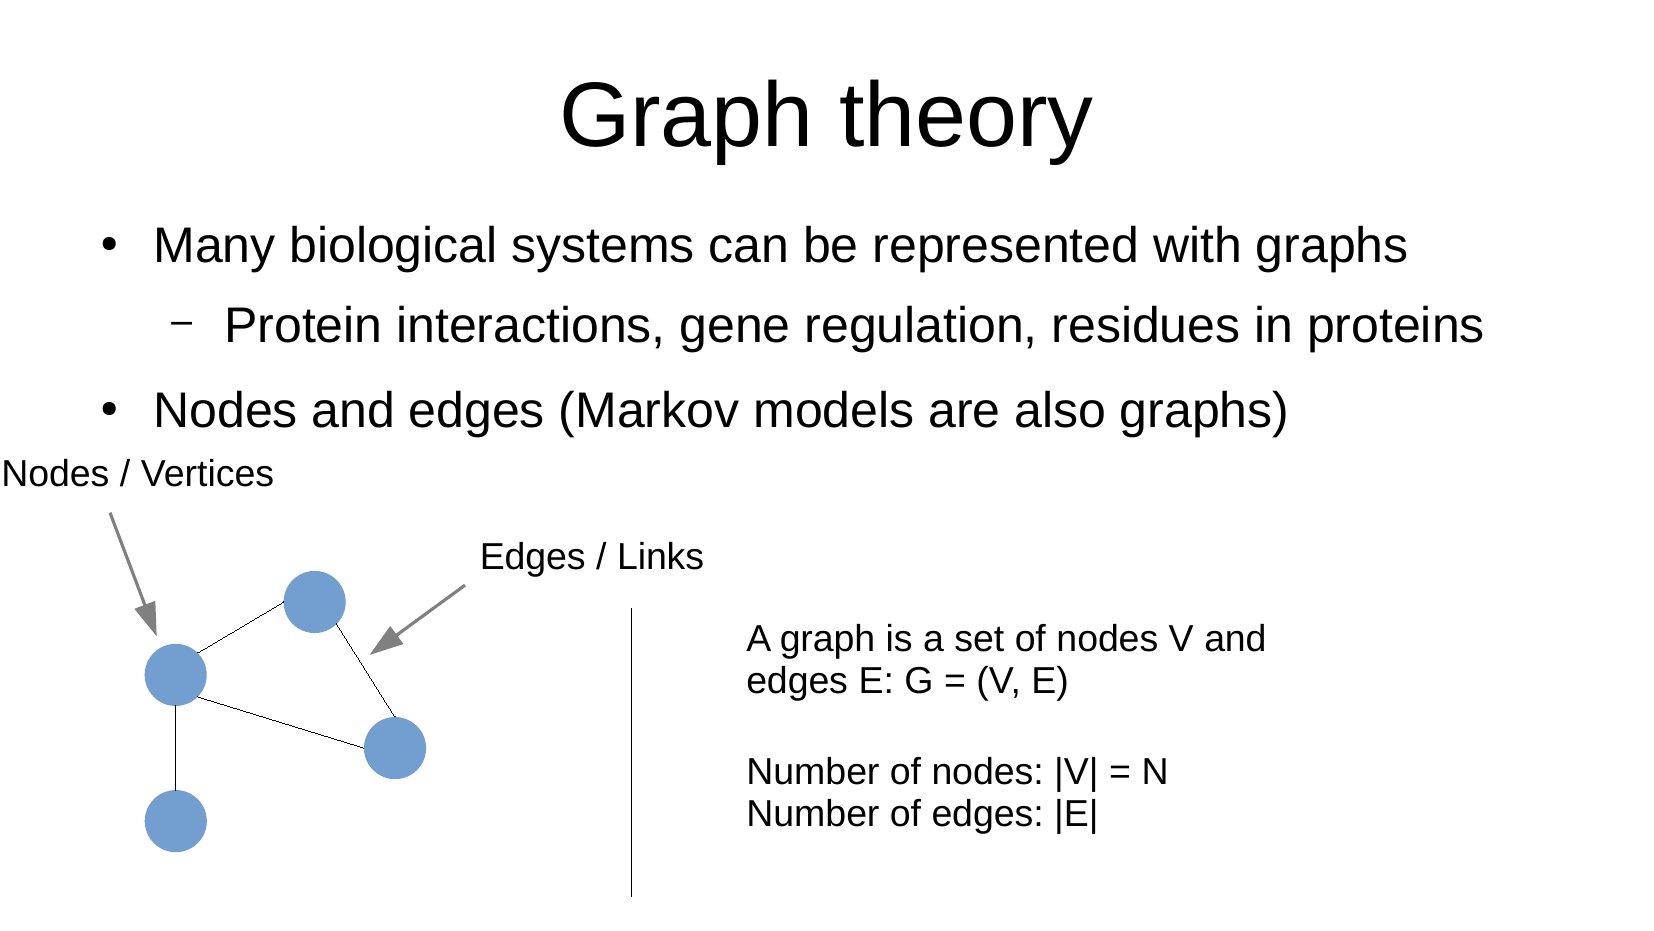

# Graph theory
Many biological systems can be represented with graphs
Protein interactions, gene regulation, residues in proteins
Nodes and edges (Markov models are also graphs)
Nodes / Vertices
Edges / Links
A graph is a set of nodes V and edges E: G = (V, E)
Number of nodes: |V| = N
Number of edges: |E|